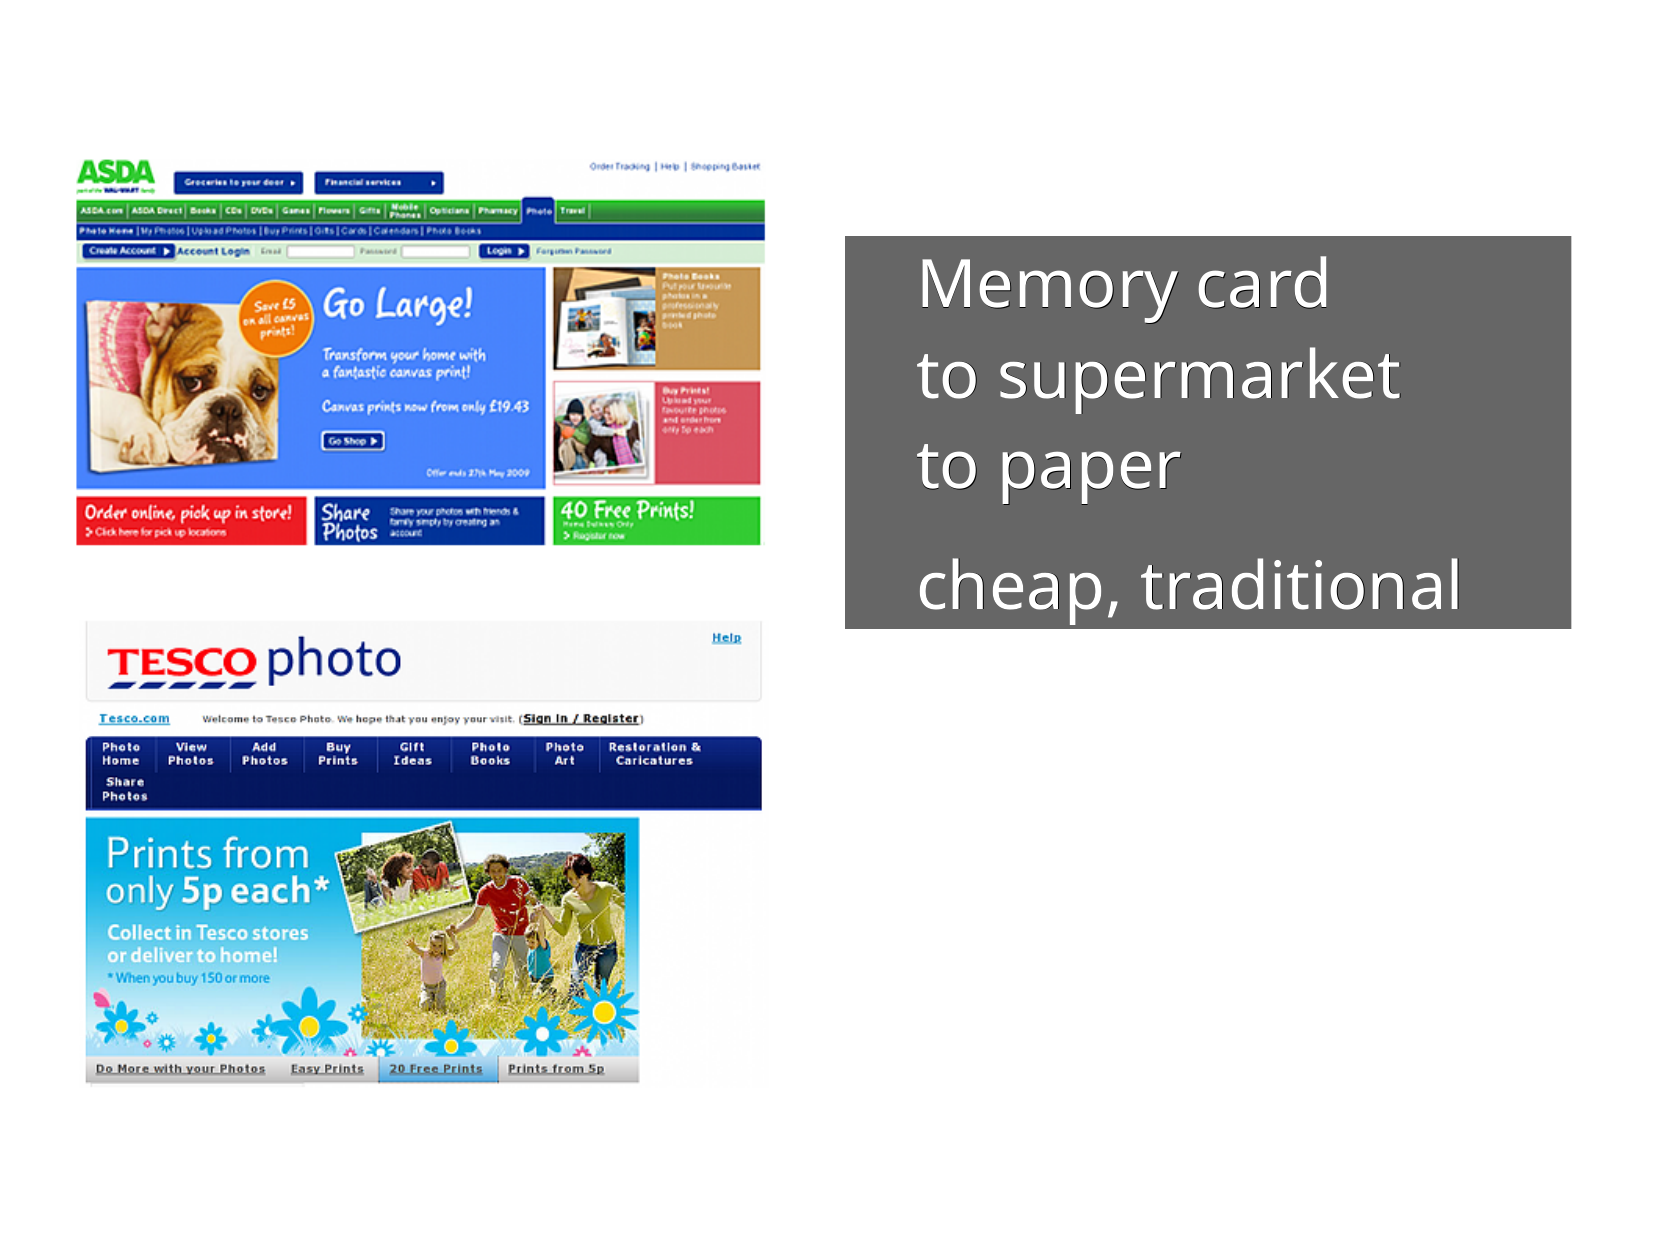

# Memory card to supermarket to paper
cheap, traditional